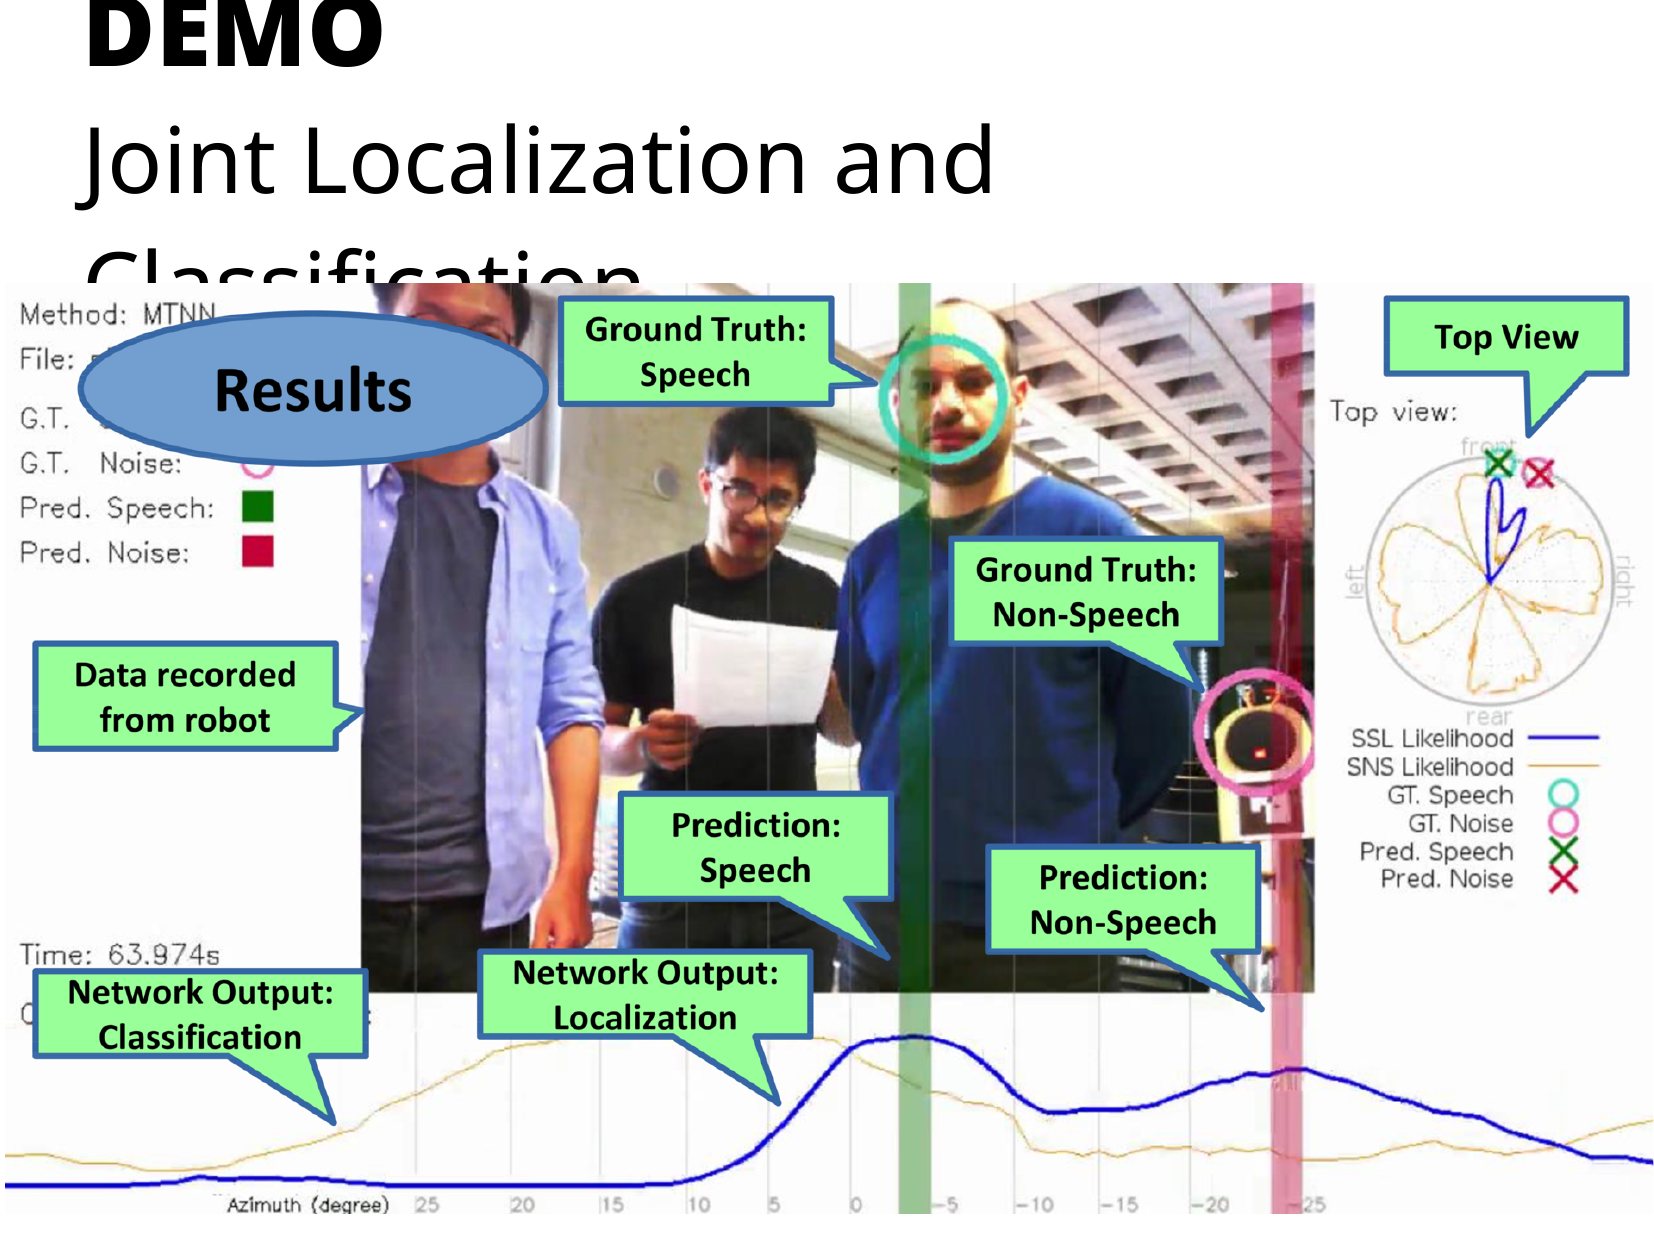

# DEMO Joint Localization and Classification
58